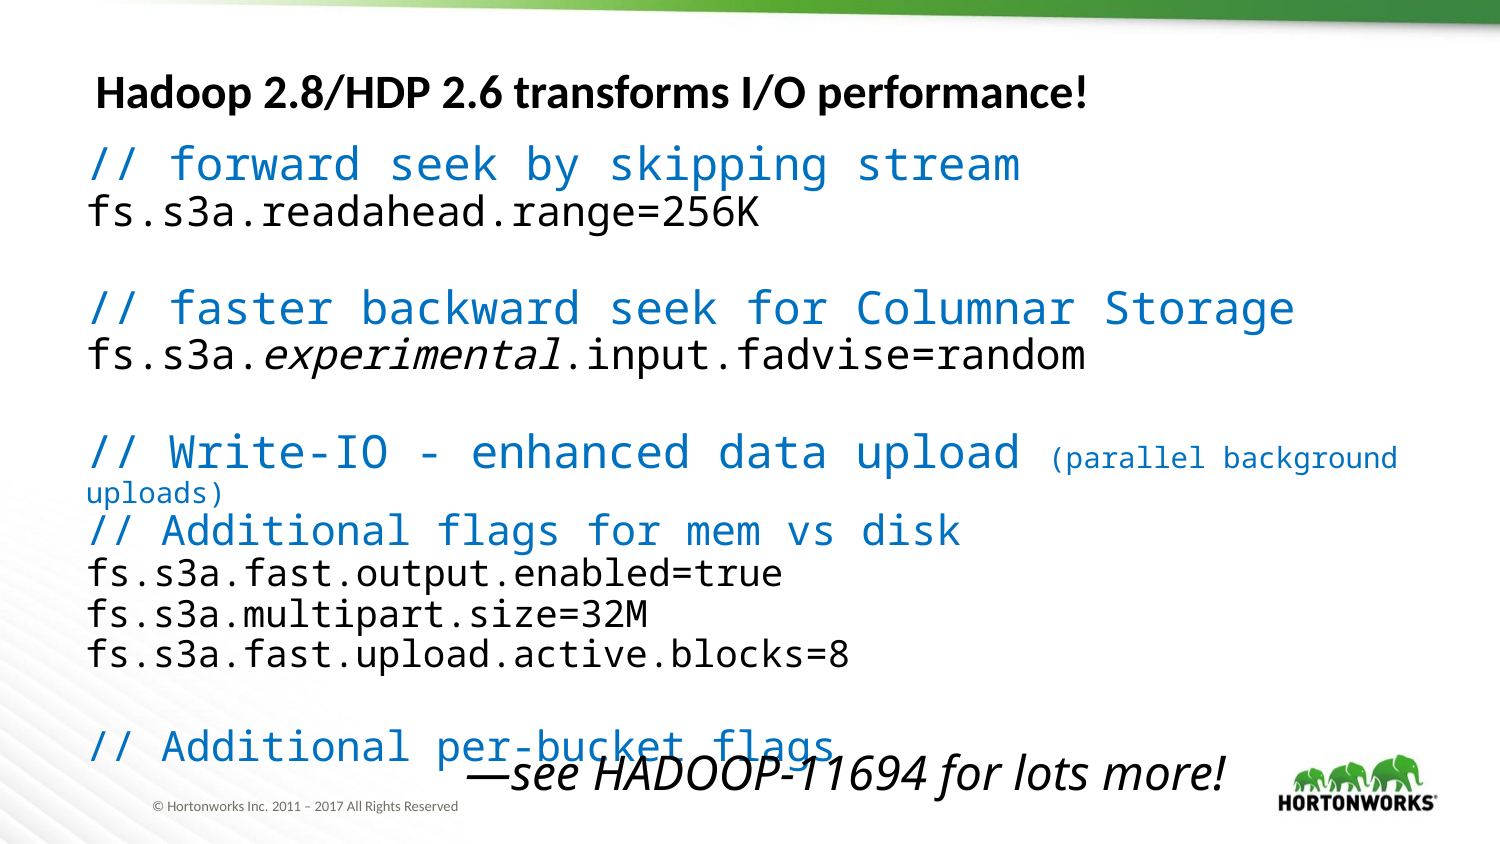

# Hadoop 2.8/HDP 2.6 transforms I/O performance!
// forward seek by skipping stream
fs.s3a.readahead.range=256K
// faster backward seek for Columnar Storage
fs.s3a.experimental.input.fadvise=random
// Write-IO - enhanced data upload (parallel background uploads)
// Additional flags for mem vs disk
fs.s3a.fast.output.enabled=true
 fs.s3a.multipart.size=32M
 fs.s3a.fast.upload.active.blocks=8
// Additional per-bucket flags
—see HADOOP-11694 for lots more!